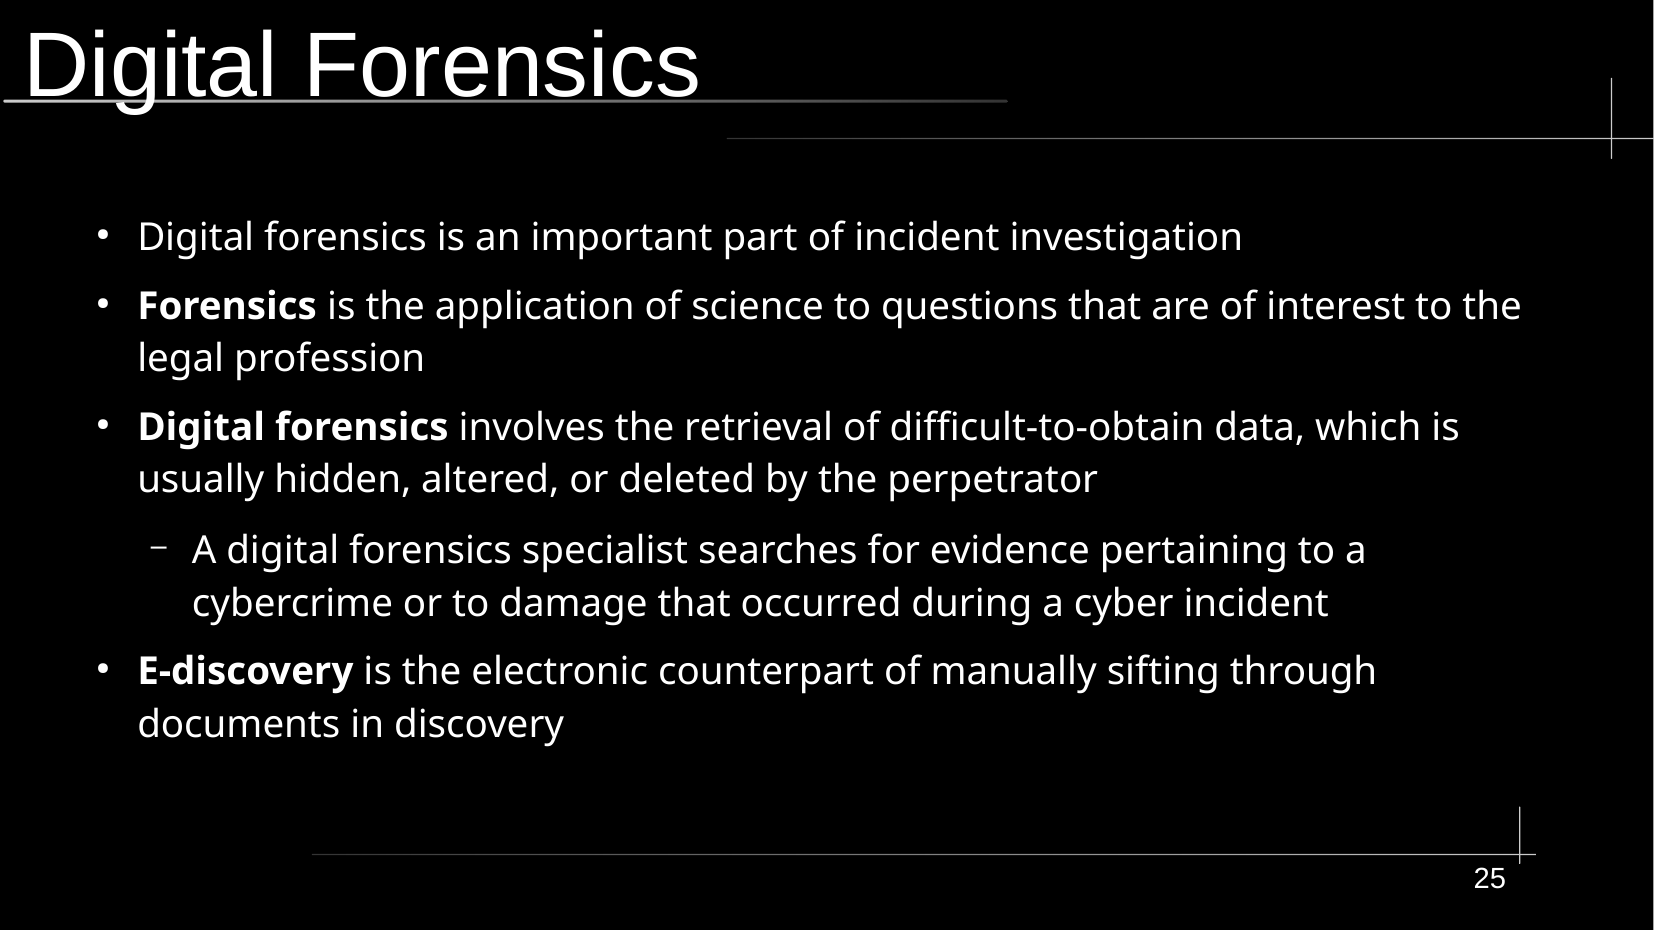

# Digital Forensics
Digital forensics is an important part of incident investigation
Forensics is the application of science to questions that are of interest to the legal profession
Digital forensics involves the retrieval of difficult-to-obtain data, which is usually hidden, altered, or deleted by the perpetrator
A digital forensics specialist searches for evidence pertaining to a cybercrime or to damage that occurred during a cyber incident
E-discovery is the electronic counterpart of manually sifting through documents in discovery
25